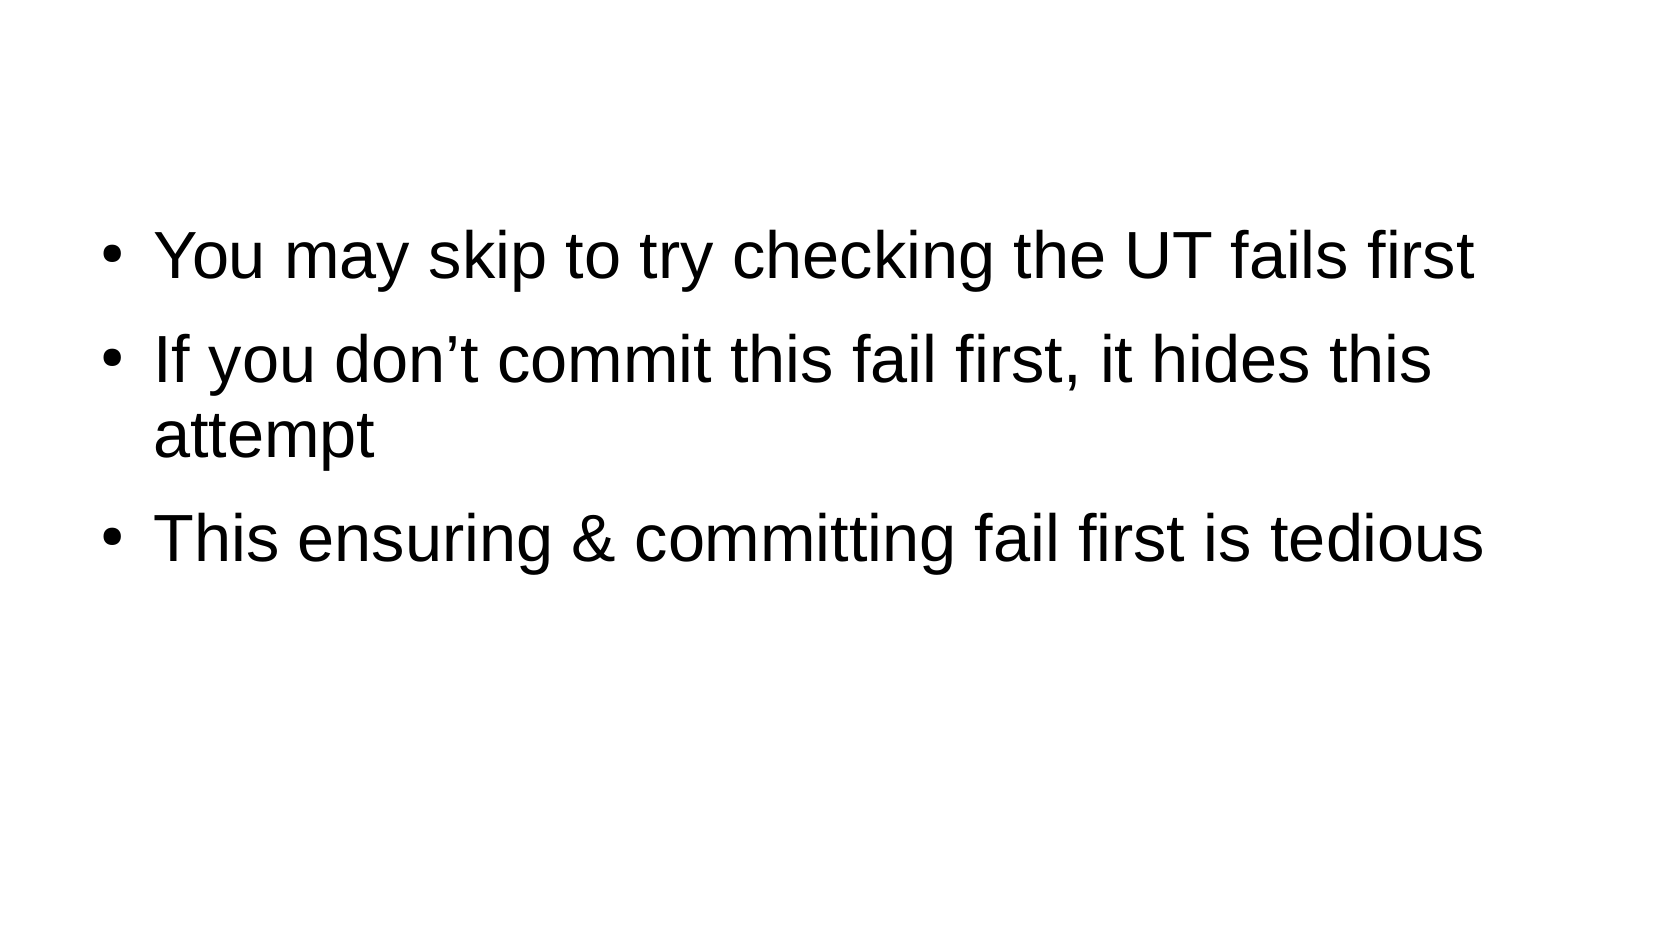

#
You may skip to try checking the UT fails first
If you don’t commit this fail first, it hides this attempt
This ensuring & committing fail first is tedious